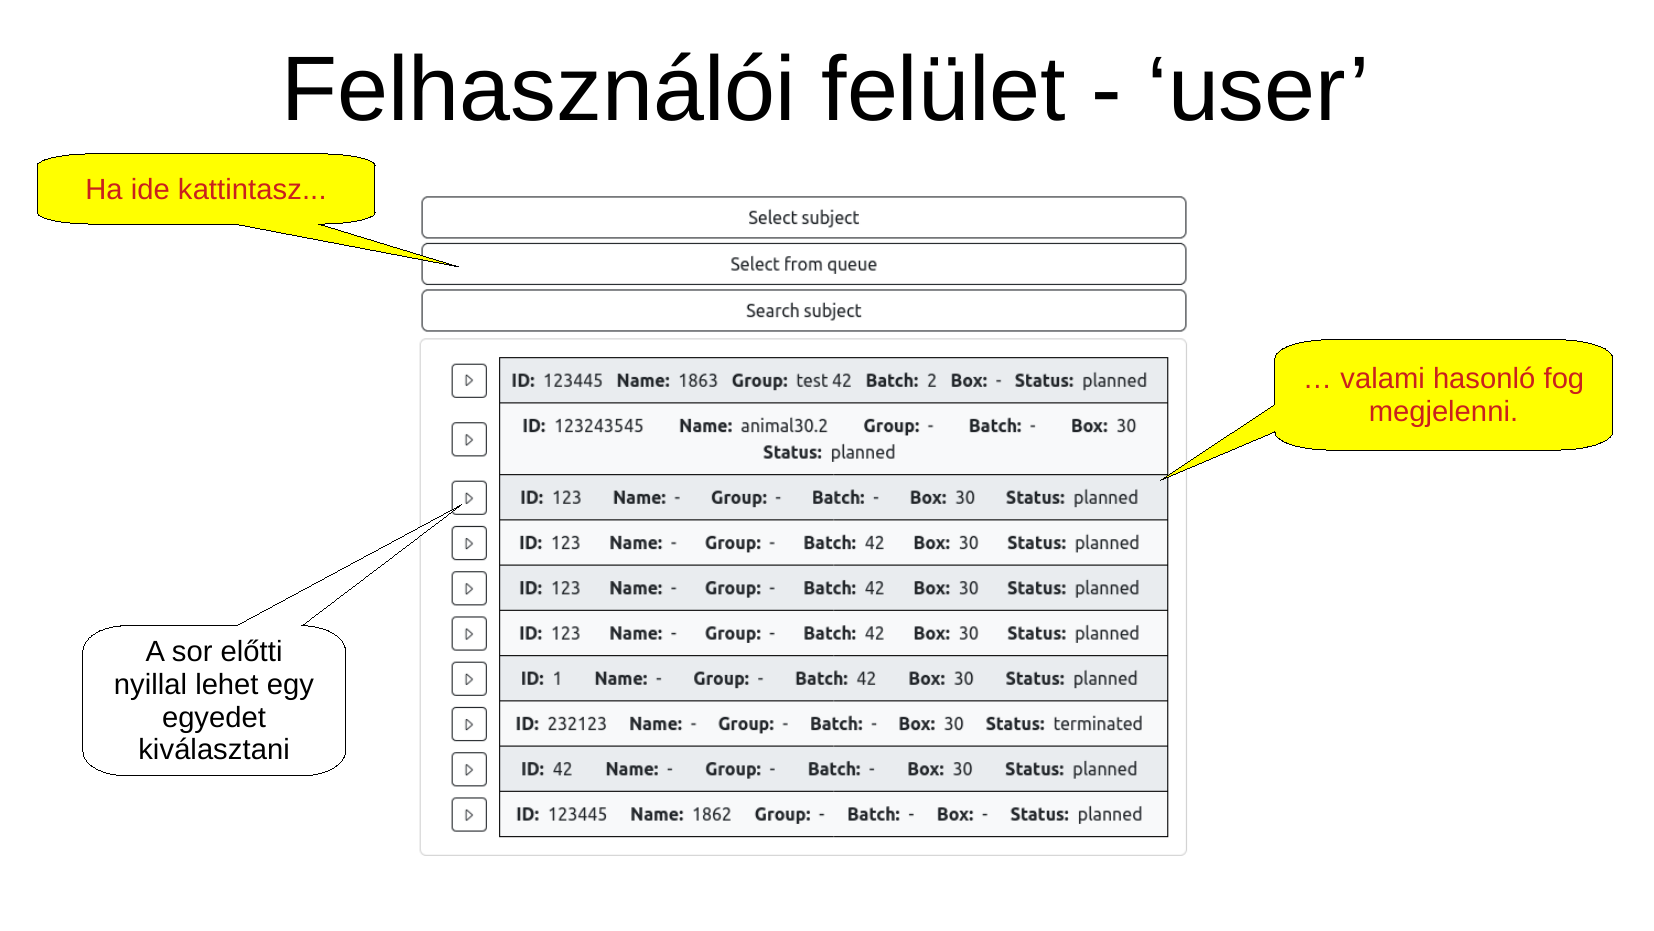

# Felhasználói felület - ‘user’
Ha ide kattintasz...
… valami hasonló fog megjelenni.
A sor előtti nyillal lehet egy egyedet kiválasztani